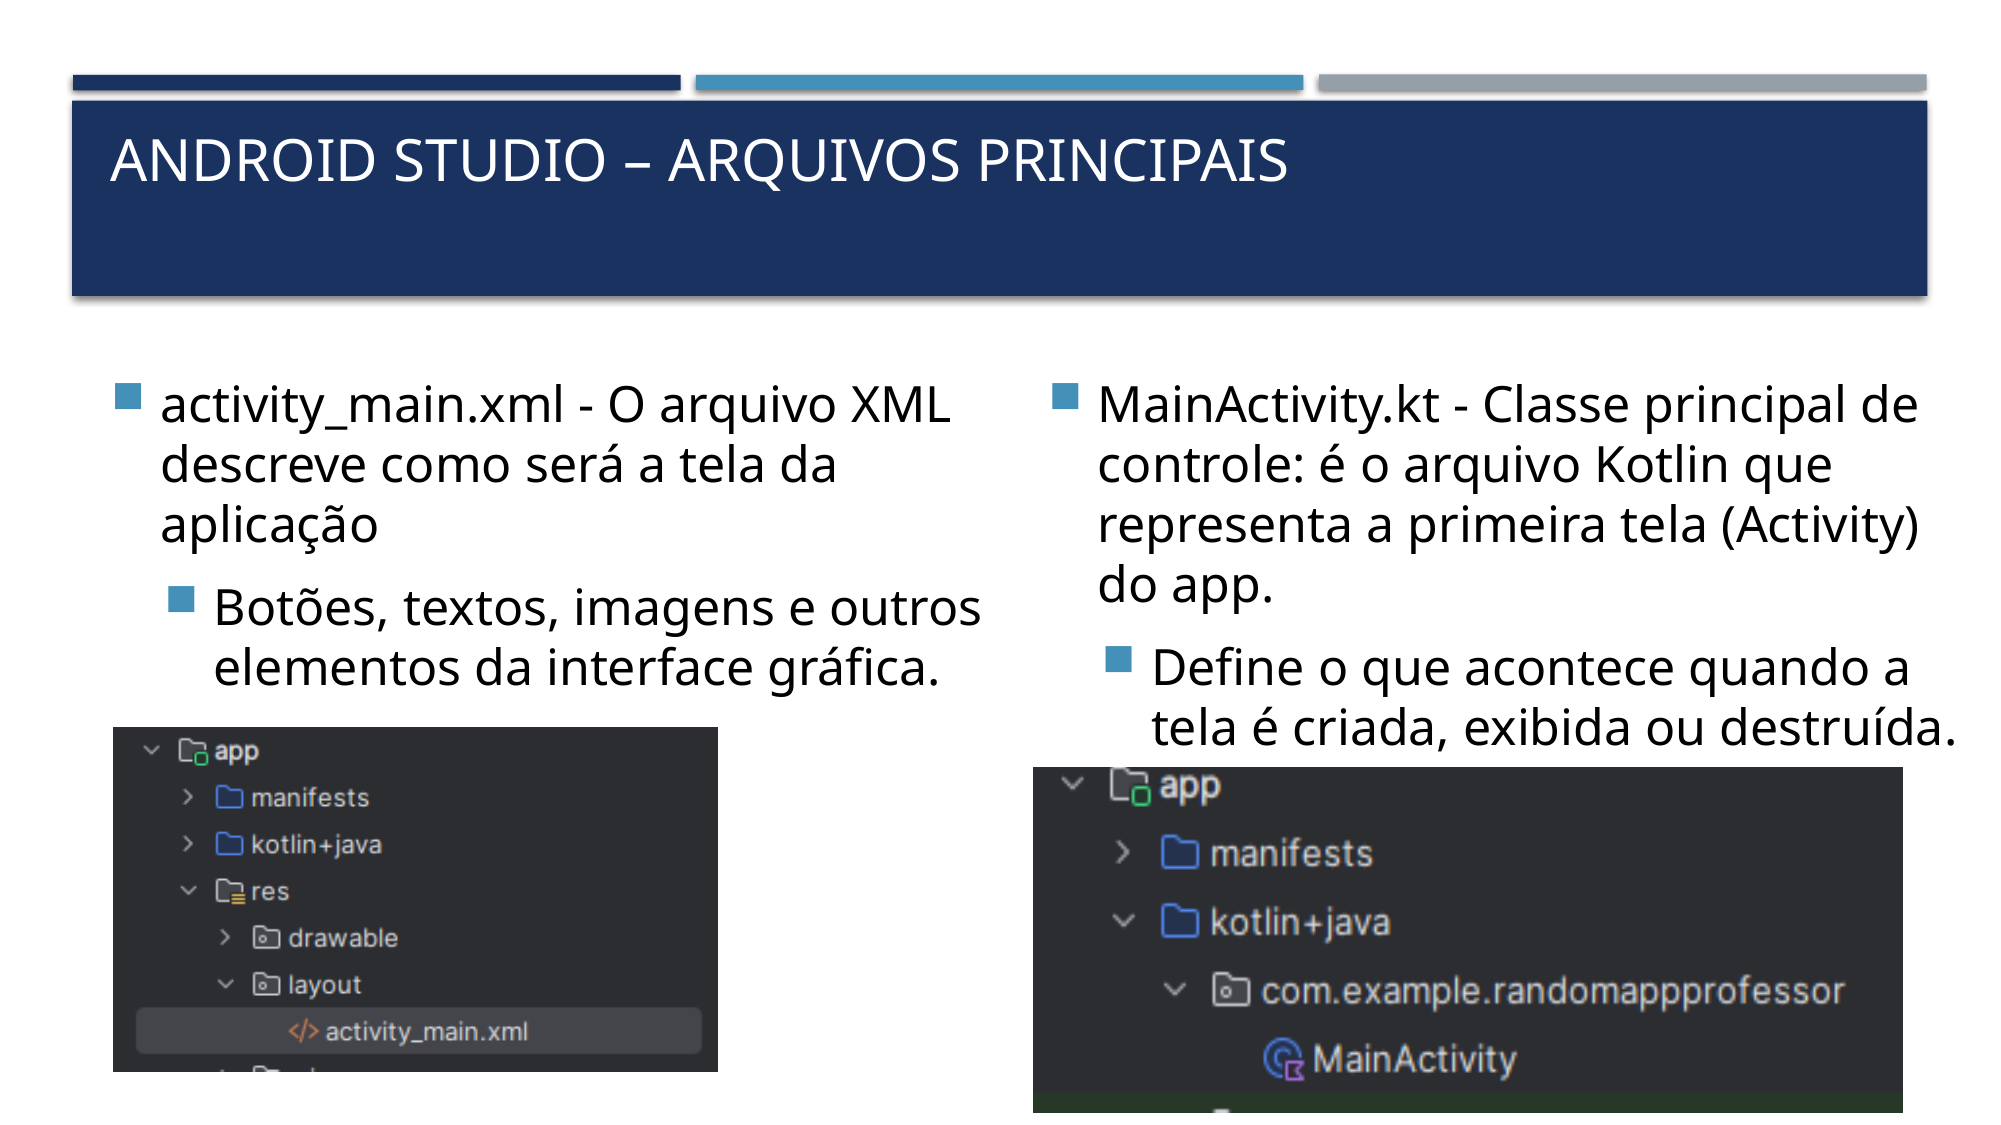

# Android studio – Arquivos principais
activity_main.xml - O arquivo XML descreve como será a tela da aplicação
Botões, textos, imagens e outros elementos da interface gráfica.
MainActivity.kt - Classe principal de controle: é o arquivo Kotlin que representa a primeira tela (Activity) do app.
Define o que acontece quando a tela é criada, exibida ou destruída.